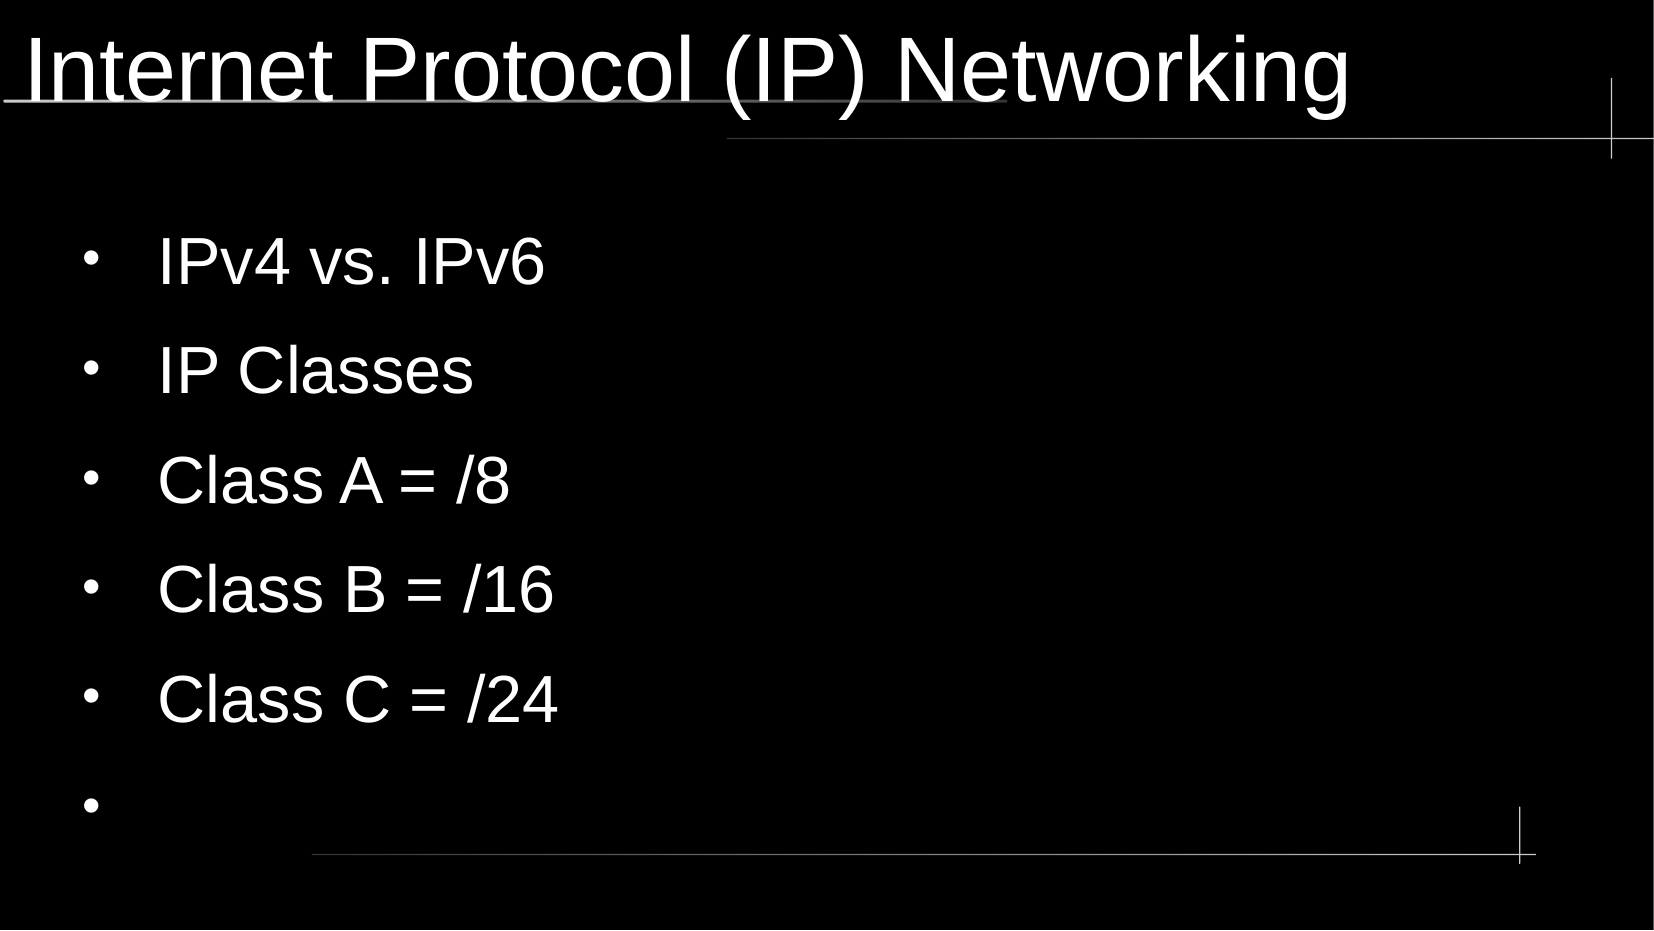

# Internet Protocol (IP) Networking
IPv4 vs. IPv6
IP Classes
Class A = /8
Class B = /16
Class C = /24